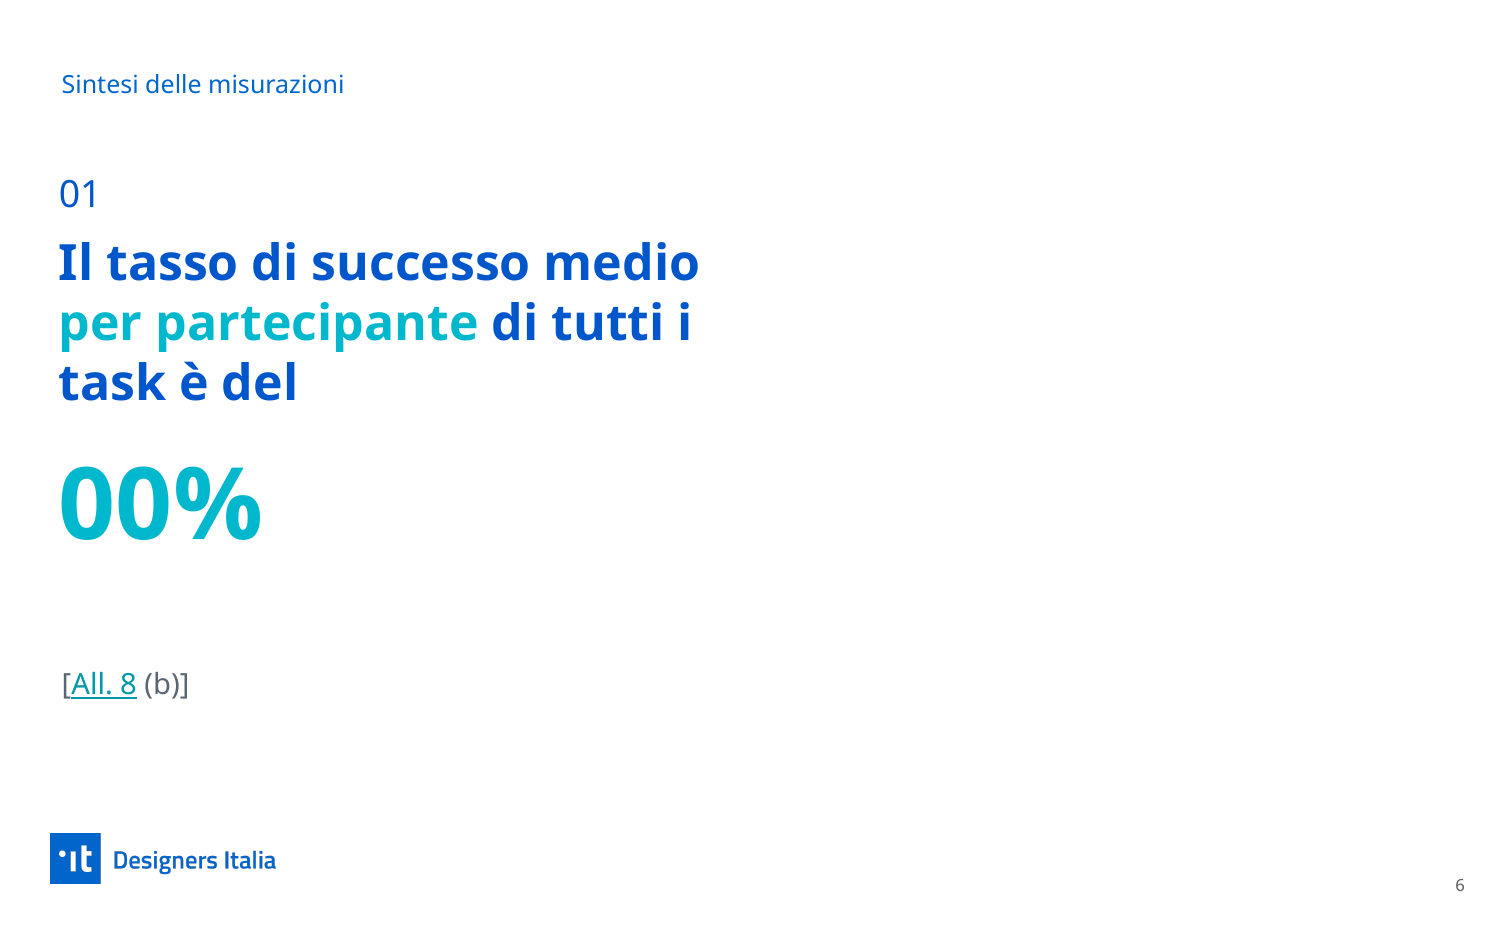

Sintesi delle misurazioni
01
Il tasso di successo medio per partecipante di tutti i task è del
00%
[All. 8 (b)]